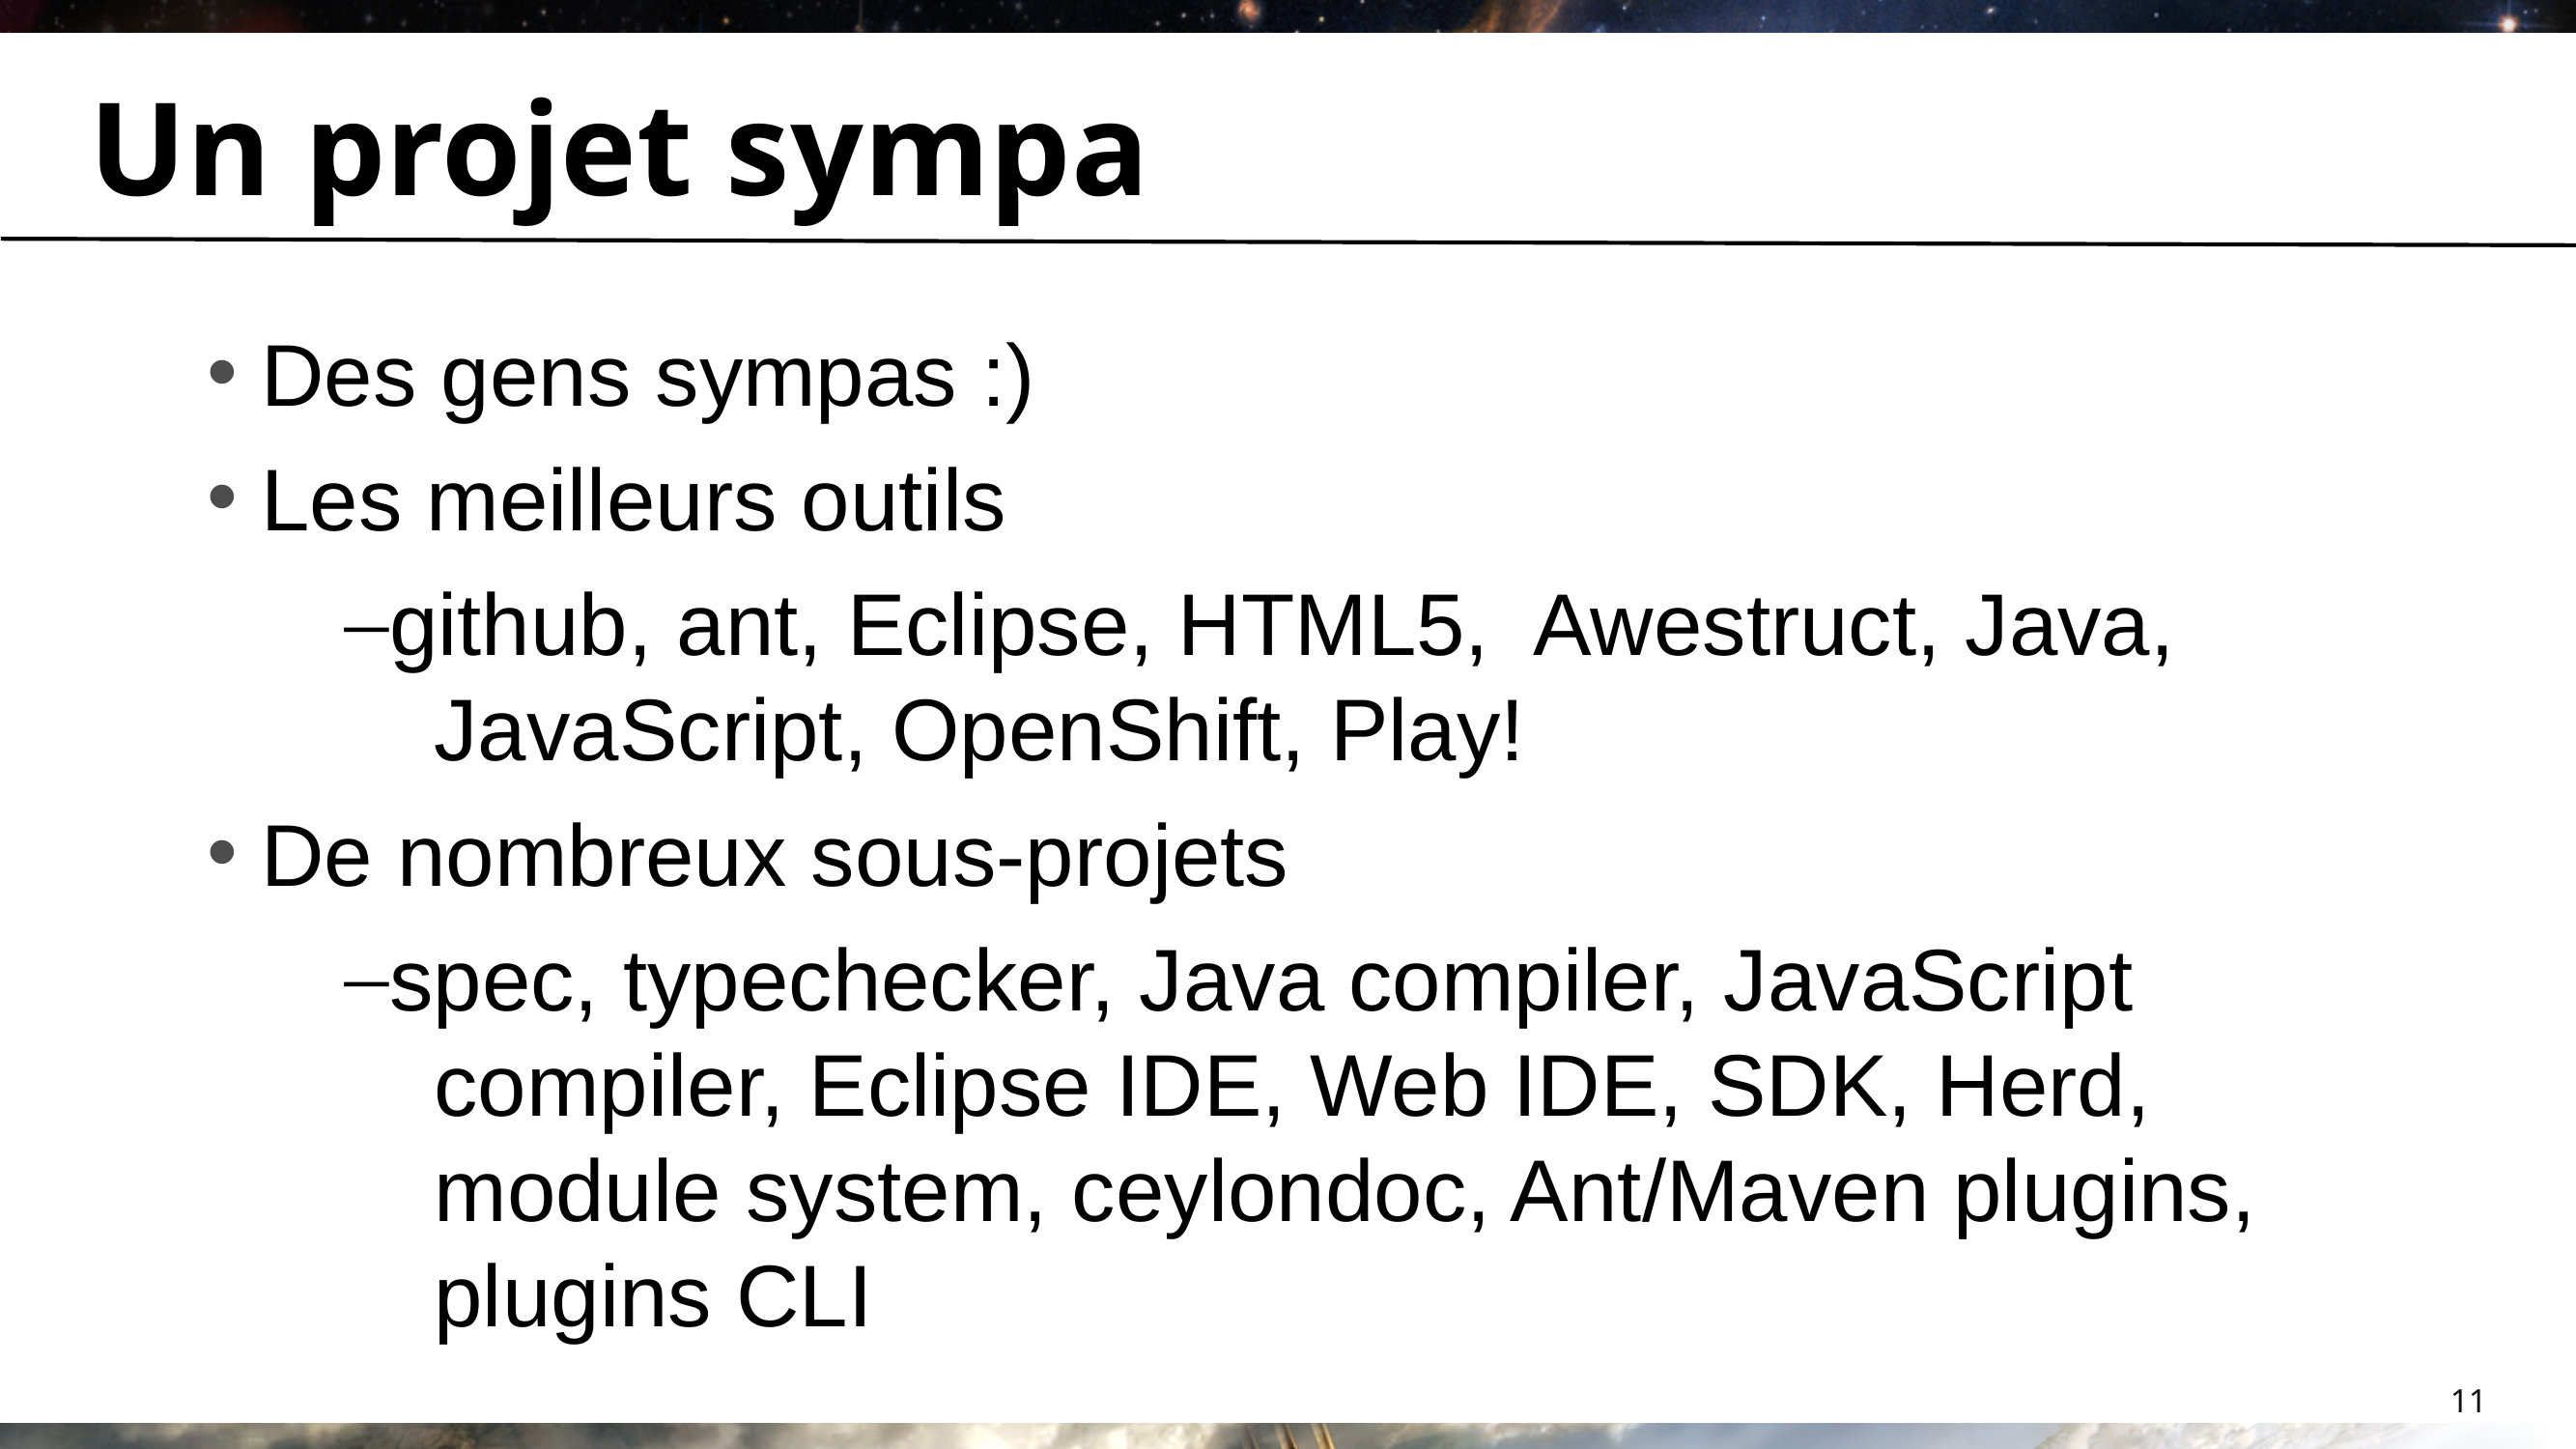

# Un projet sympa
Des gens sympas :)
Les meilleurs outils
github, ant, Eclipse, HTML5, Awestruct, Java, JavaScript, OpenShift, Play!
De nombreux sous-projets
spec, typechecker, Java compiler, JavaScript compiler, Eclipse IDE, Web IDE, SDK, Herd, module system, ceylondoc, Ant/Maven plugins, plugins CLI